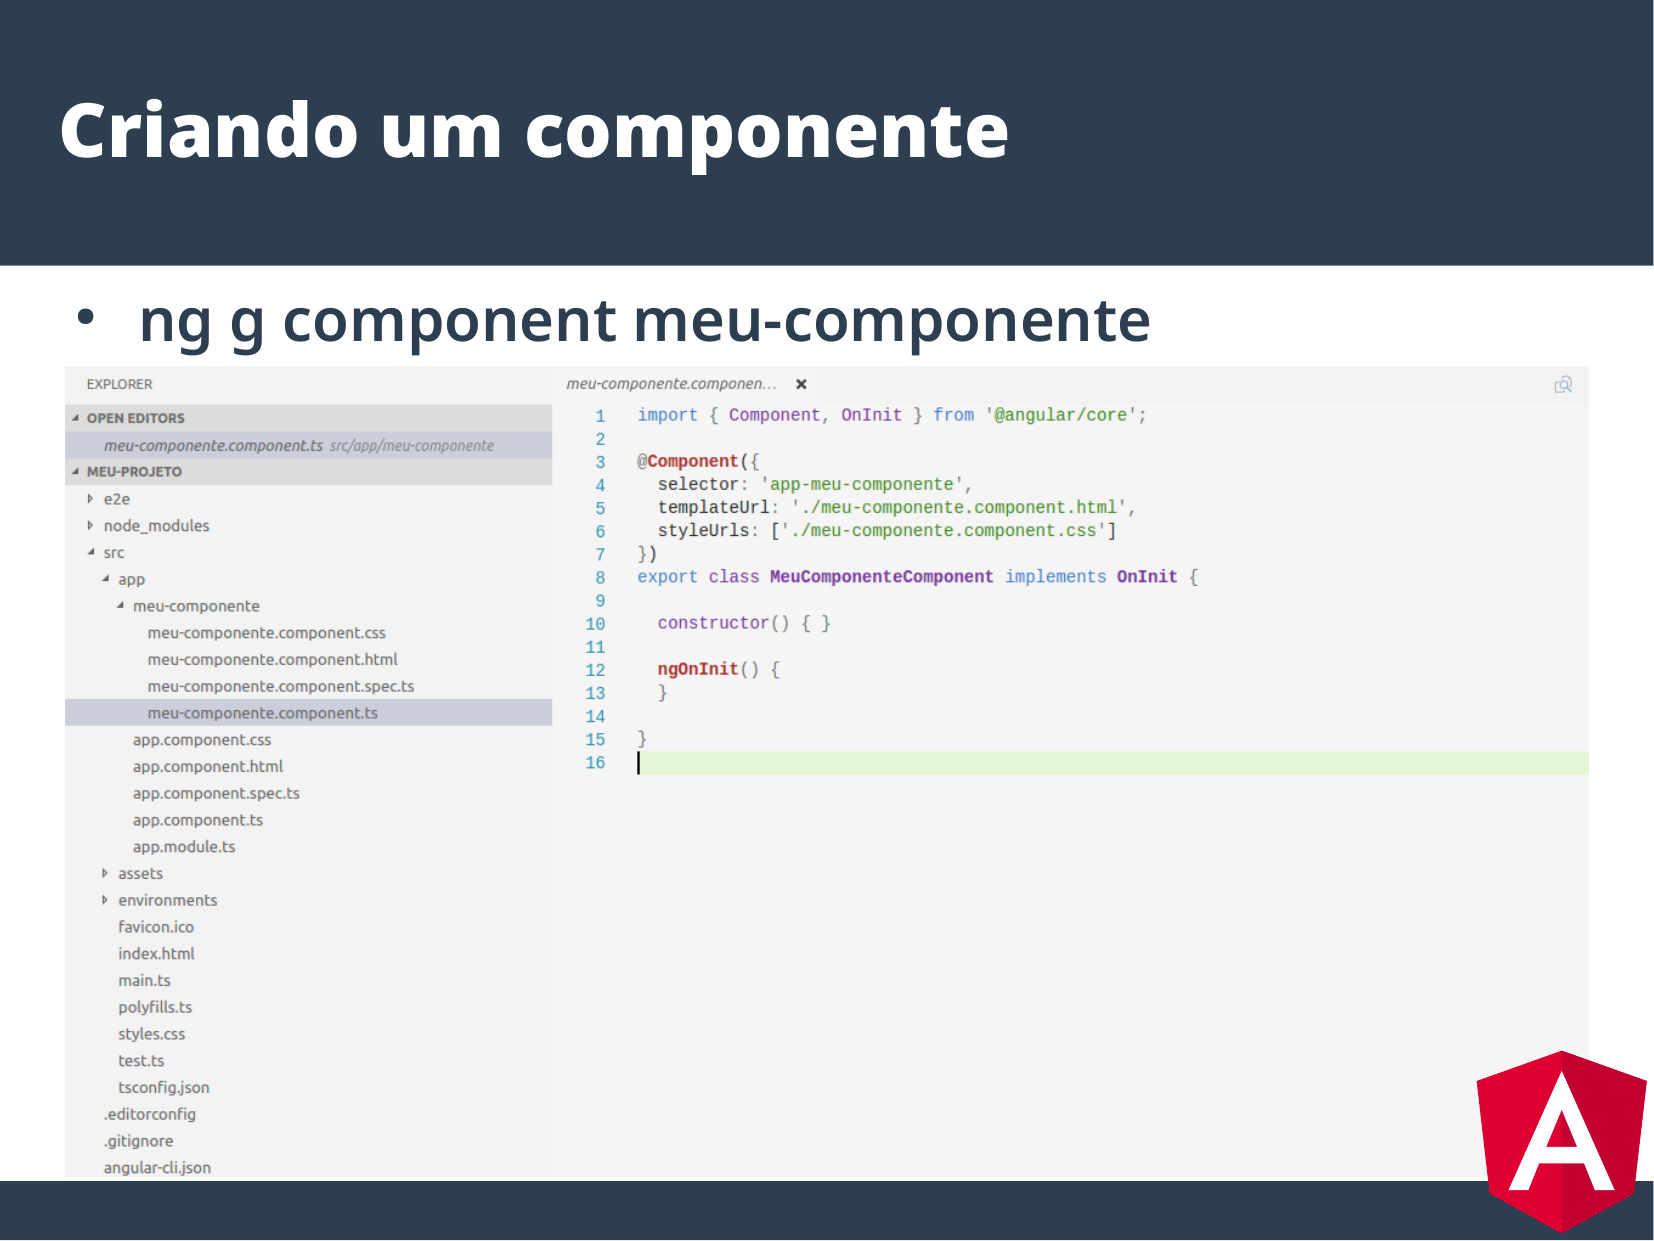

# Criando um componente
 ng g component meu-componente